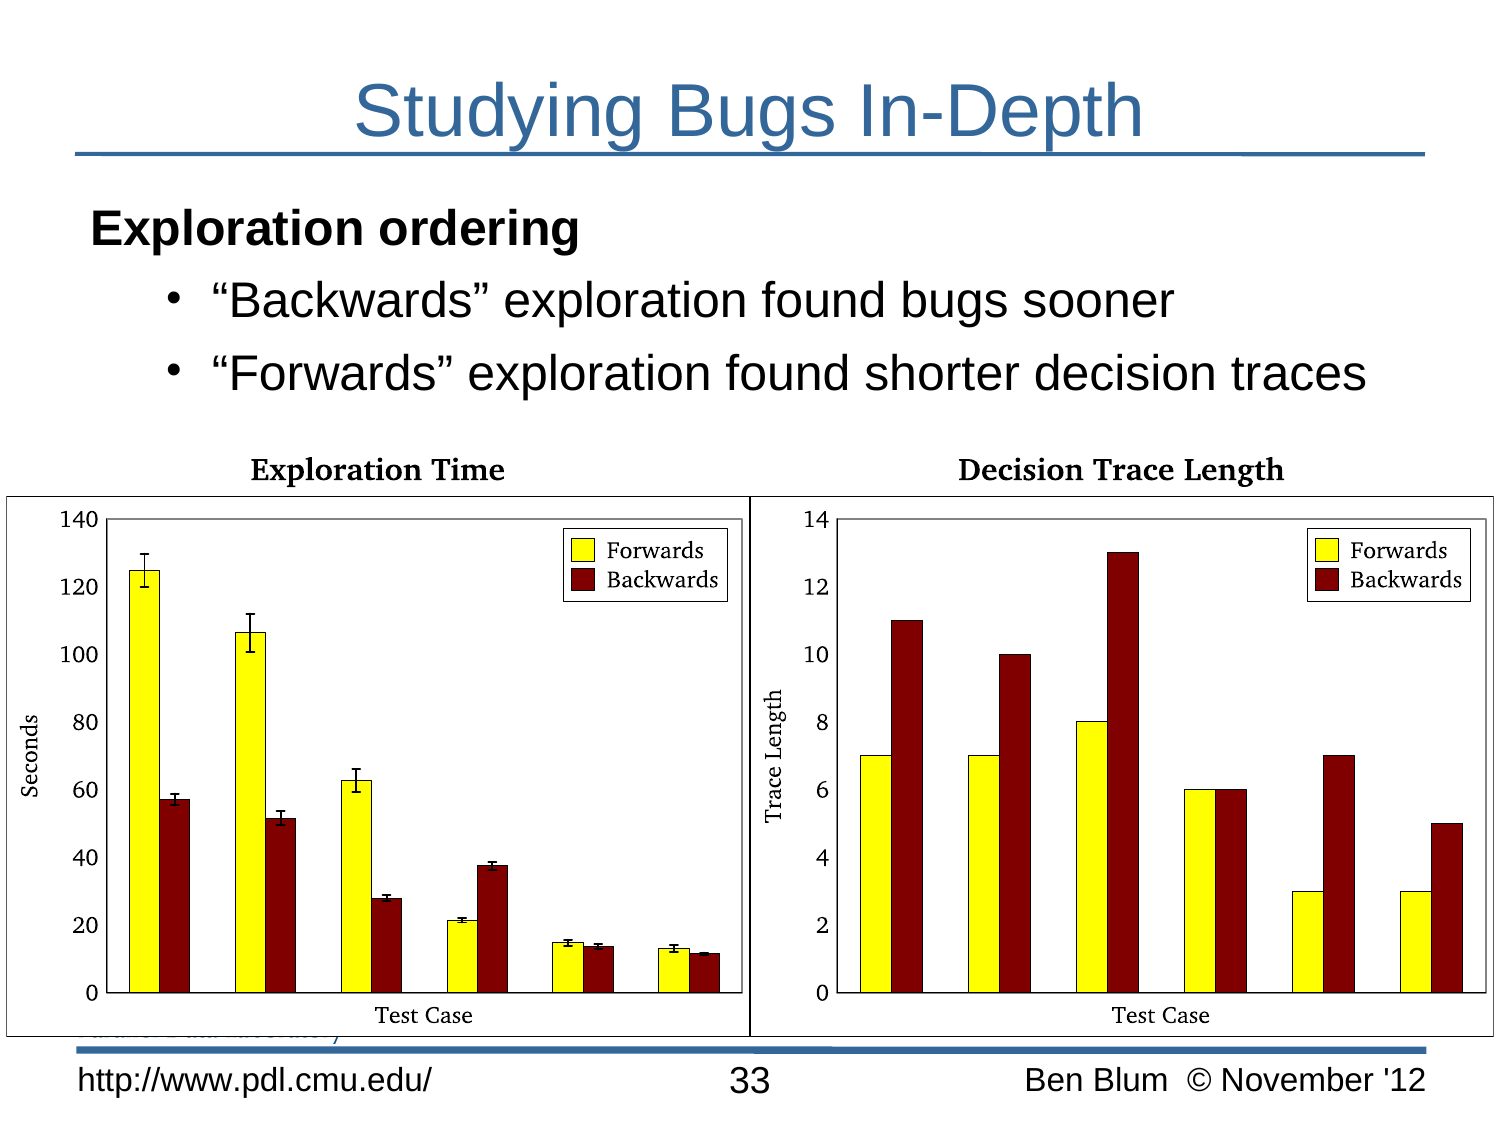

# Studying Bugs In-Depth
Exploration ordering
“Backwards” exploration found bugs sooner
“Forwards” exploration found shorter decision traces
33